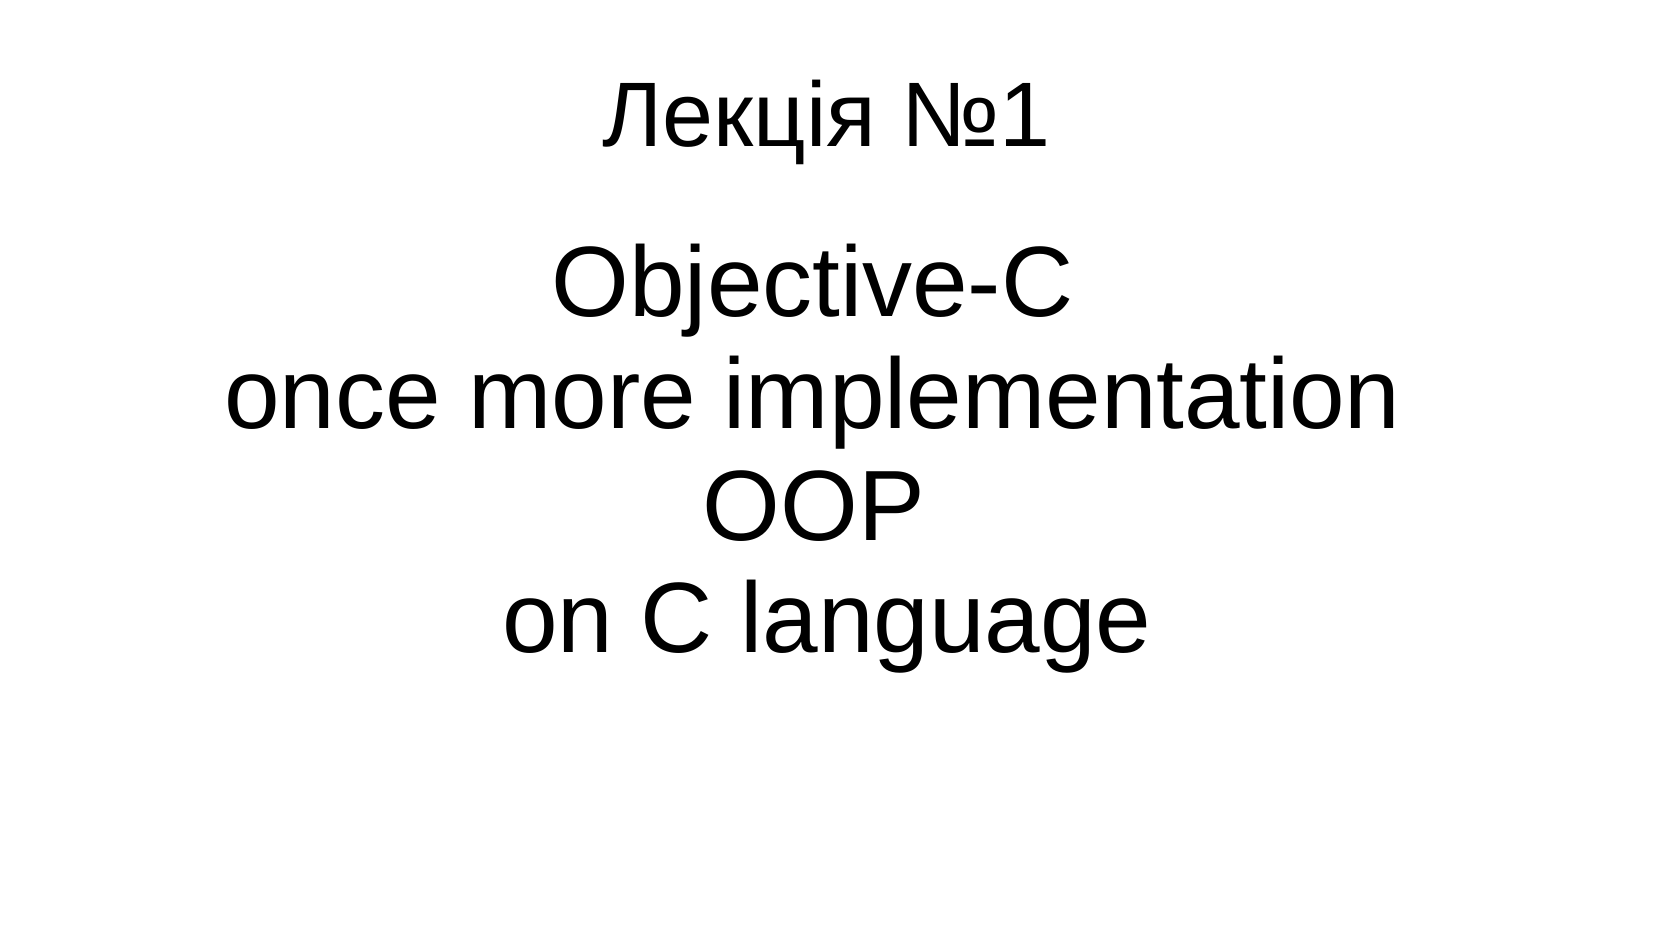

# Лекція №1
Objective-C
once more implementation
OOP
on C language